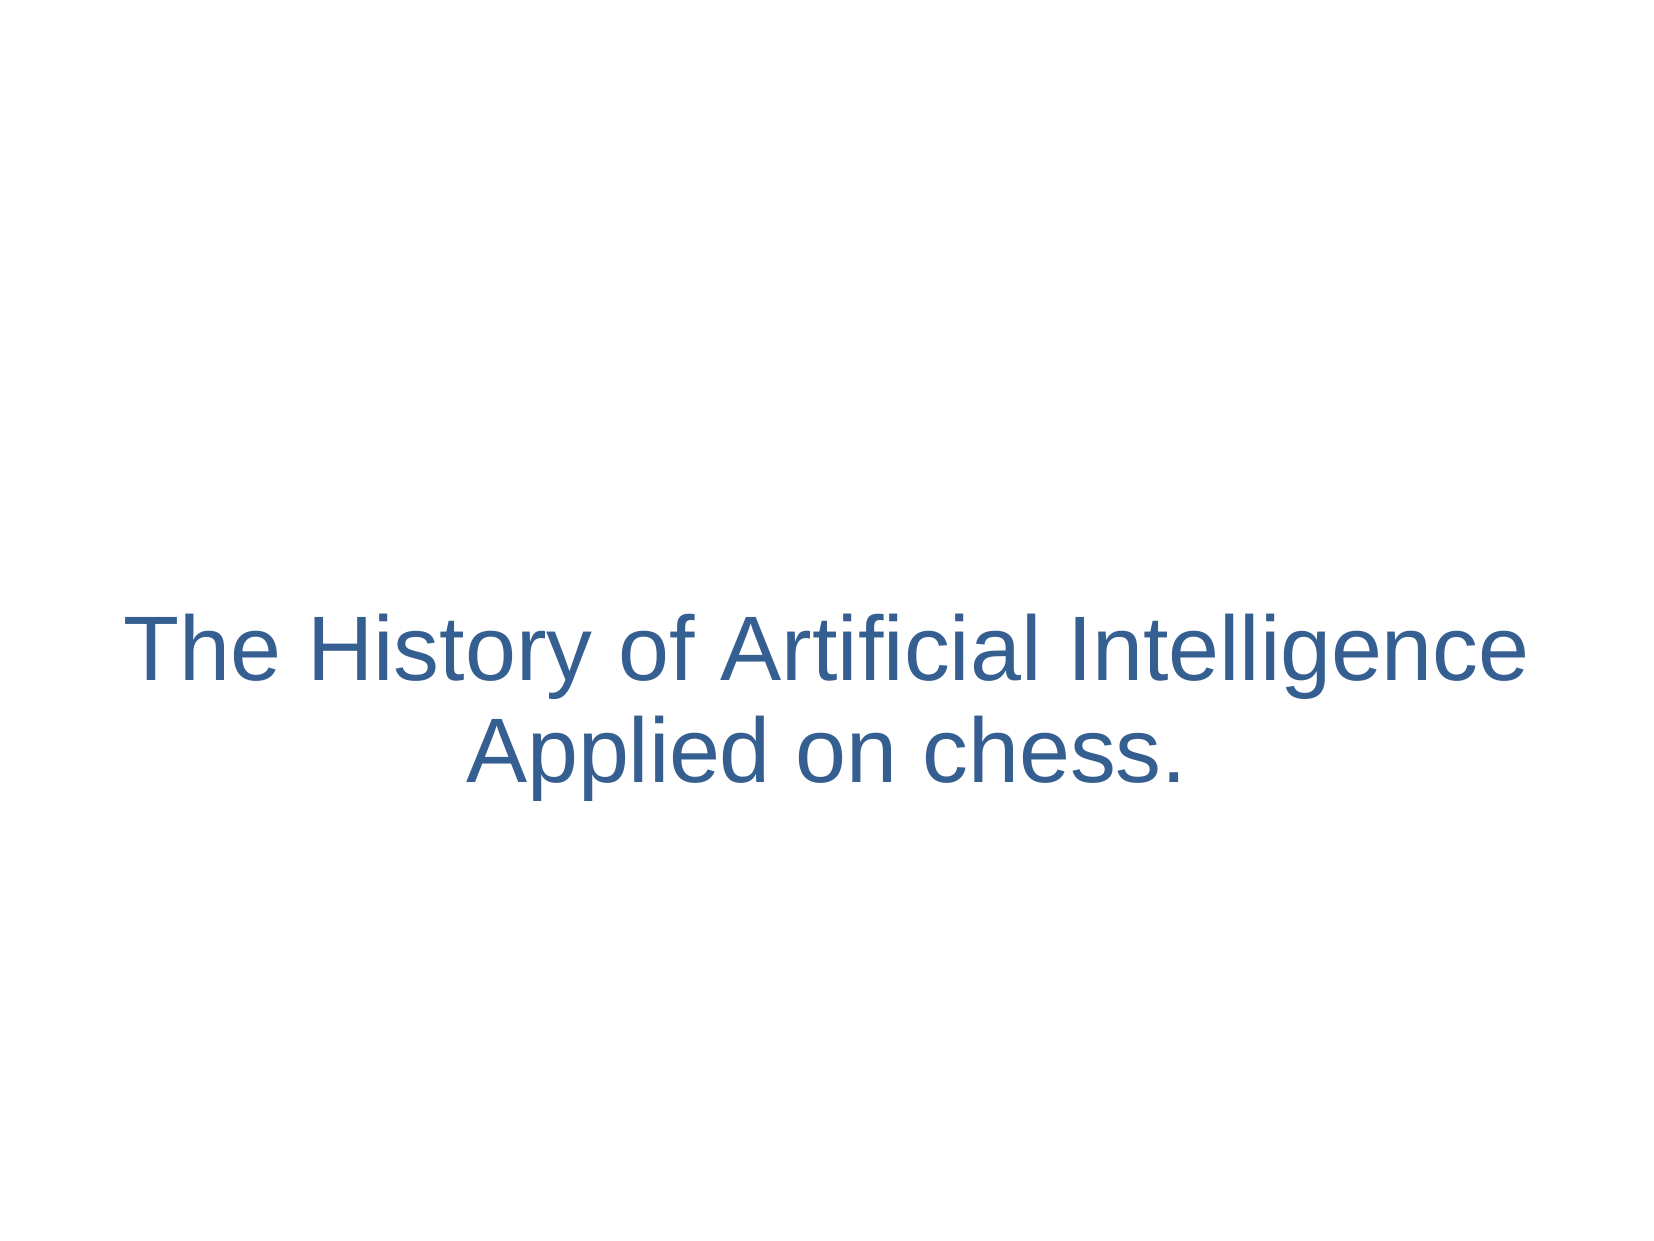

#
The History of Artificial Intelligence
Applied on chess.